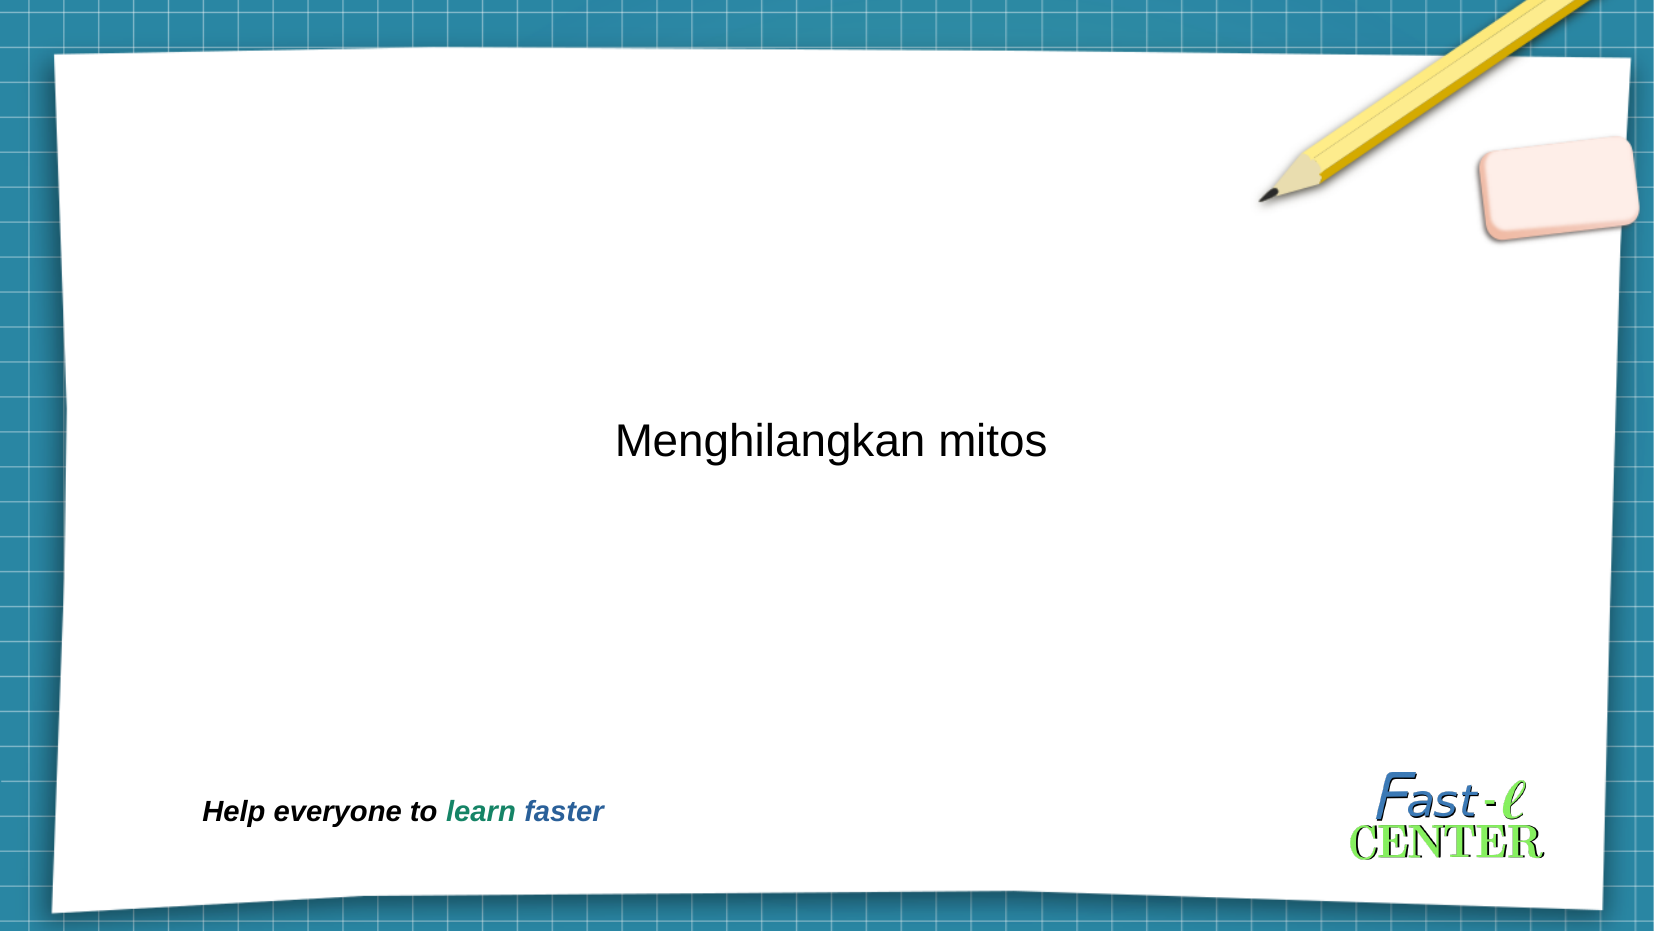

Menghilangkan mitos
Help everyone to learn faster